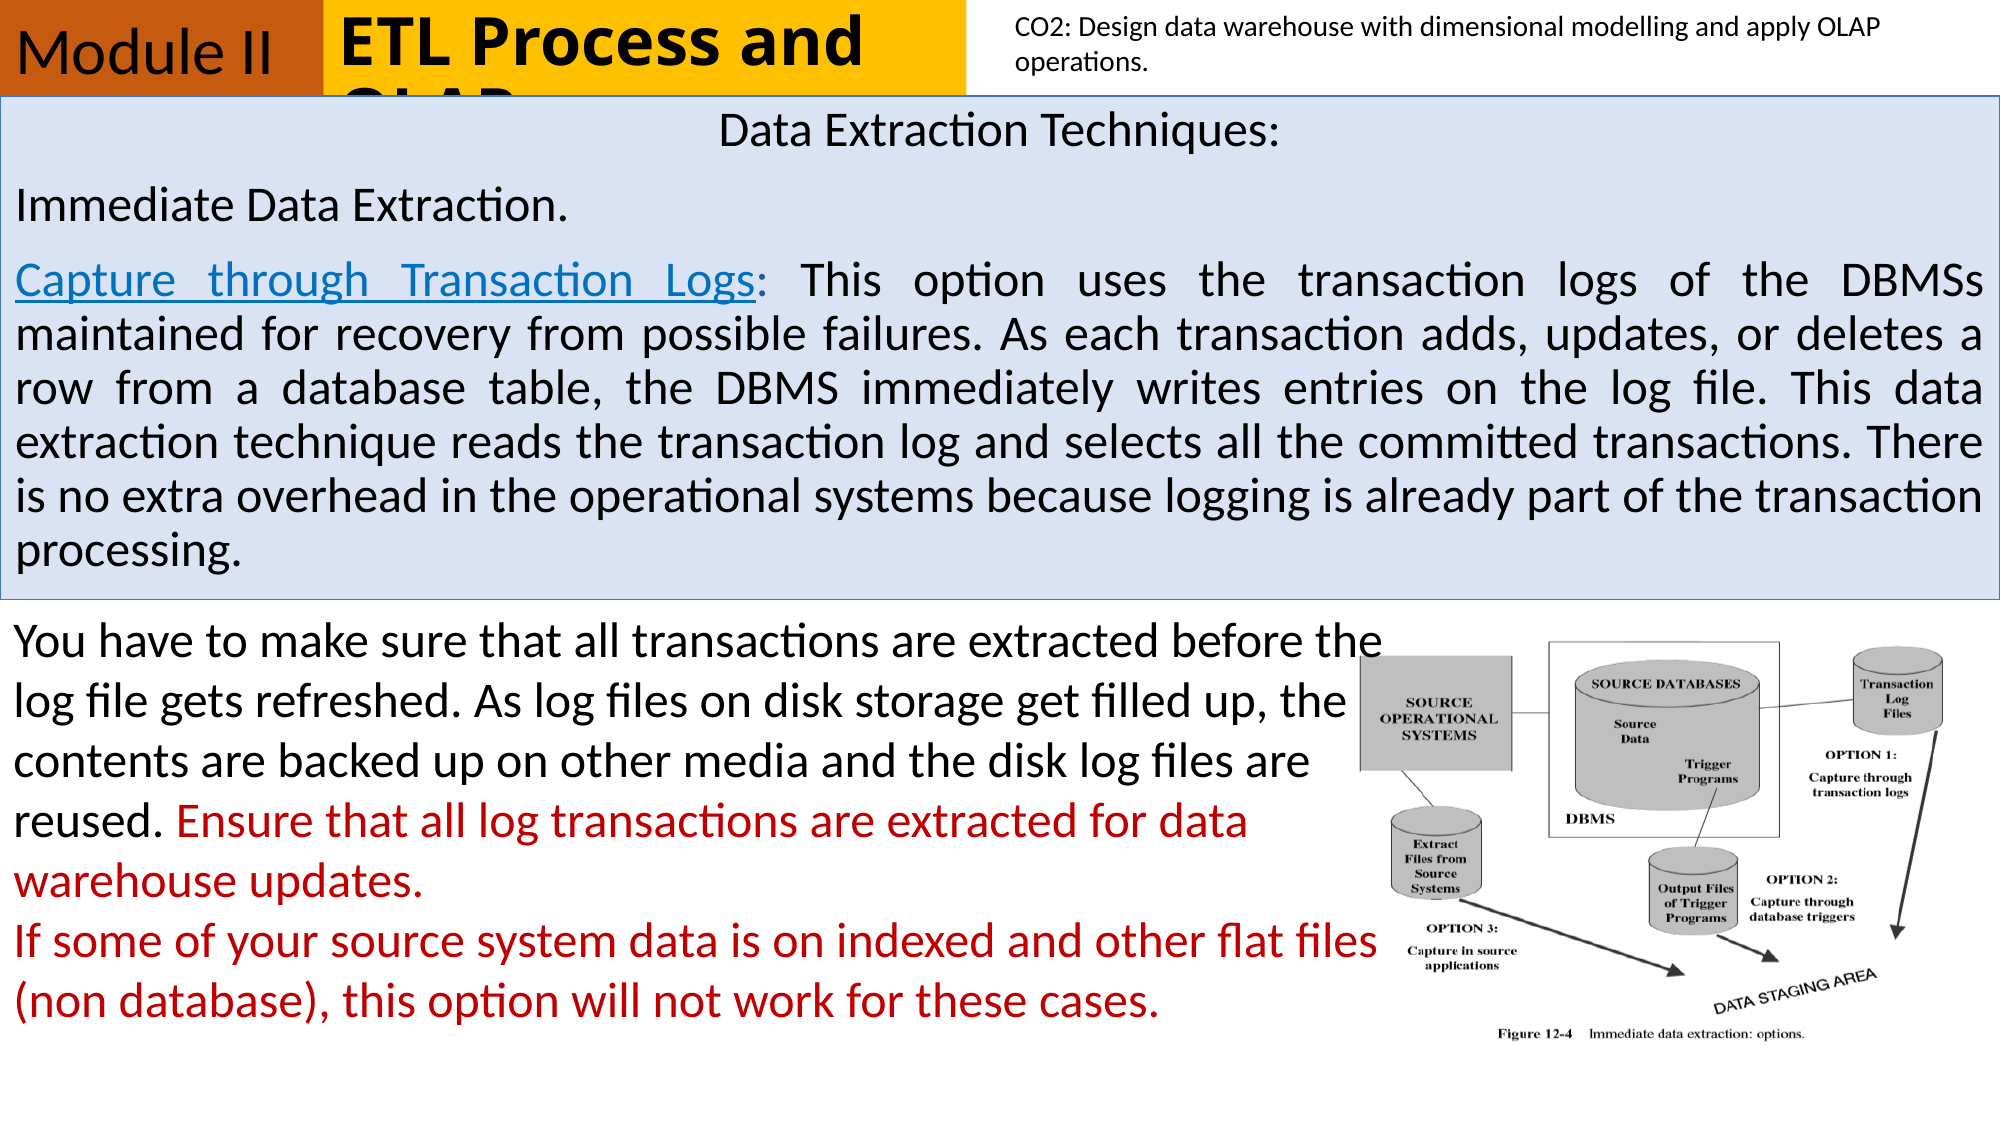

Module II
# ETL Process and OLAP:
CO2: Design data warehouse with dimensional modelling and apply OLAP operations.
Data Extraction Techniques:
Immediate Data Extraction.
Capture through Transaction Logs: This option uses the transaction logs of the DBMSs maintained for recovery from possible failures. As each transaction adds, updates, or deletes a row from a database table, the DBMS immediately writes entries on the log file. This data extraction technique reads the transaction log and selects all the committed transactions. There is no extra overhead in the operational systems because logging is already part of the transaction processing.
You have to make sure that all transactions are extracted before the log file gets refreshed. As log files on disk storage get filled up, the contents are backed up on other media and the disk log files are reused. Ensure that all log transactions are extracted for data warehouse updates.
If some of your source system data is on indexed and other flat files (non database), this option will not work for these cases.